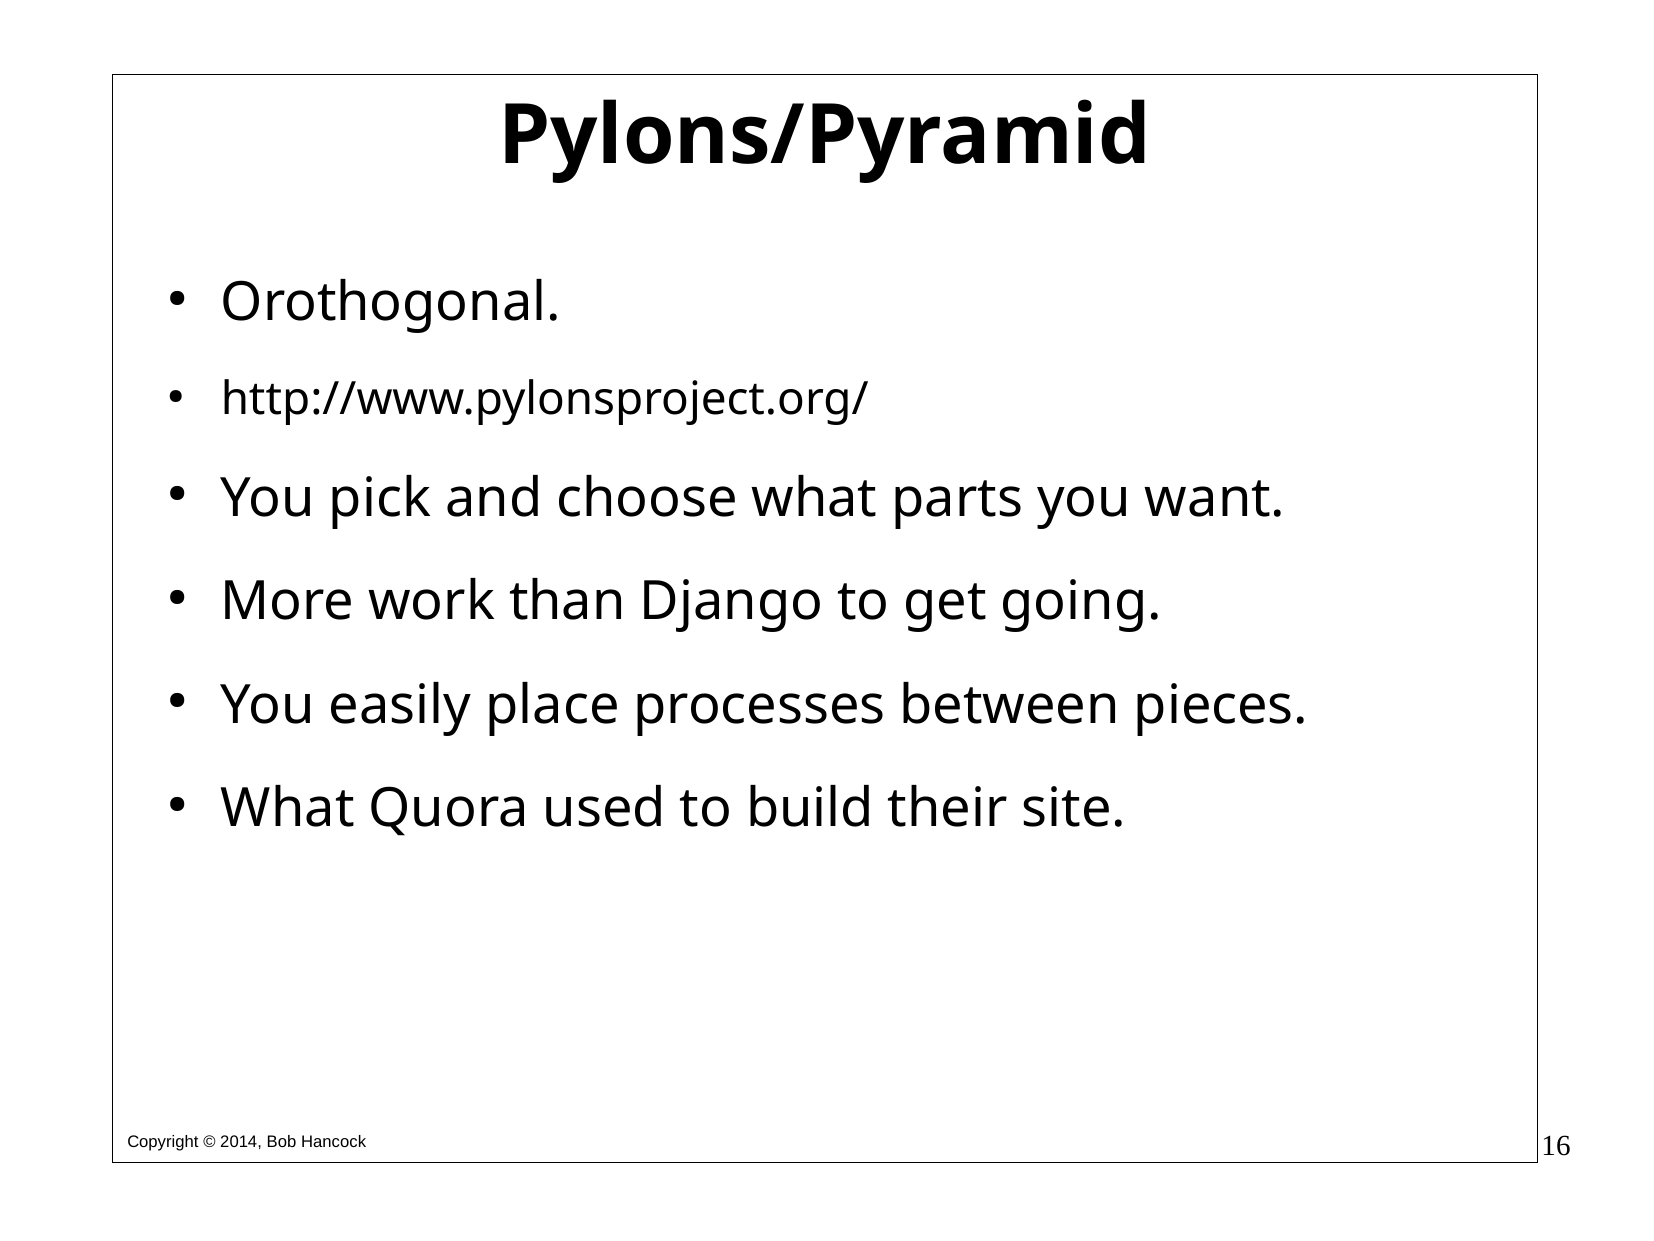

# Pylons/Pyramid
Orothogonal.
http://www.pylonsproject.org/
You pick and choose what parts you want.
More work than Django to get going.
You easily place processes between pieces.
What Quora used to build their site.
Copyright © 2014, Bob Hancock
16